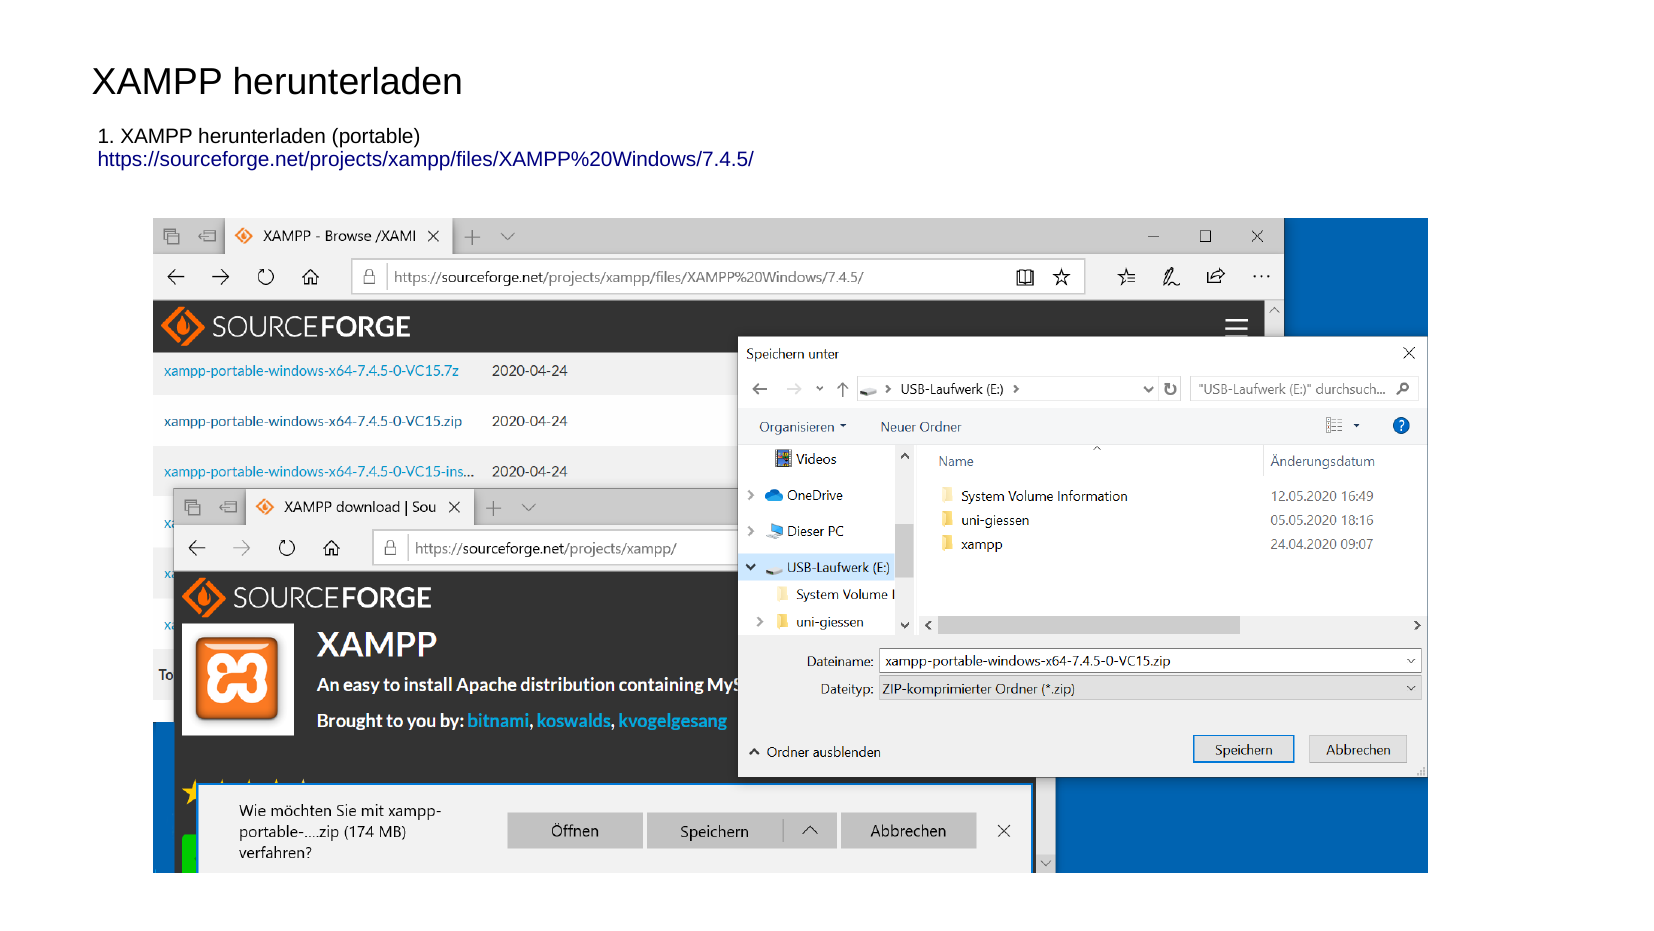

XAMPP herunterladen
1. XAMPP herunterladen (portable)
https://sourceforge.net/projects/xampp/files/XAMPP%20Windows/7.4.5/